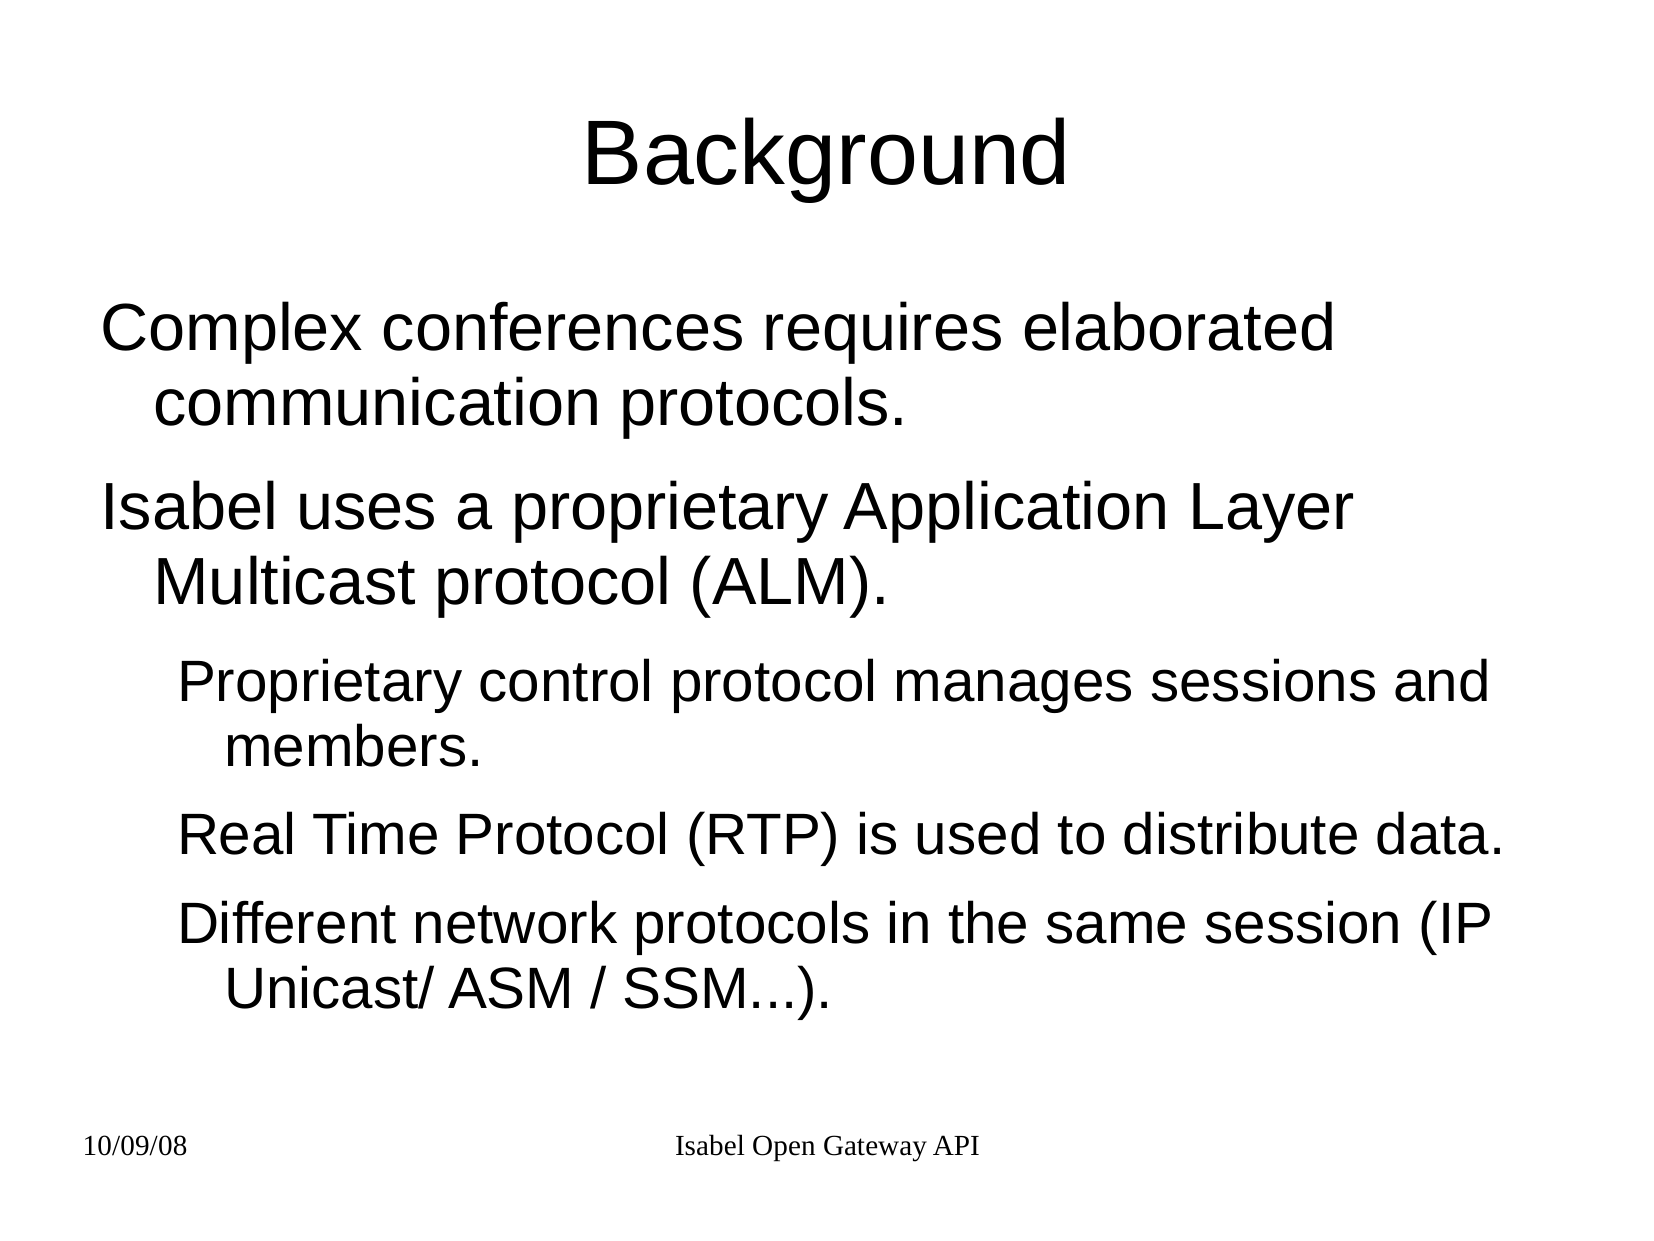

# Background
Complex conferences requires elaborated communication protocols.
Isabel uses a proprietary Application Layer Multicast protocol (ALM).
Proprietary control protocol manages sessions and members.
Real Time Protocol (RTP) is used to distribute data.
Different network protocols in the same session (IP Unicast/ ASM / SSM...).
10/09/08
Isabel Open Gateway API